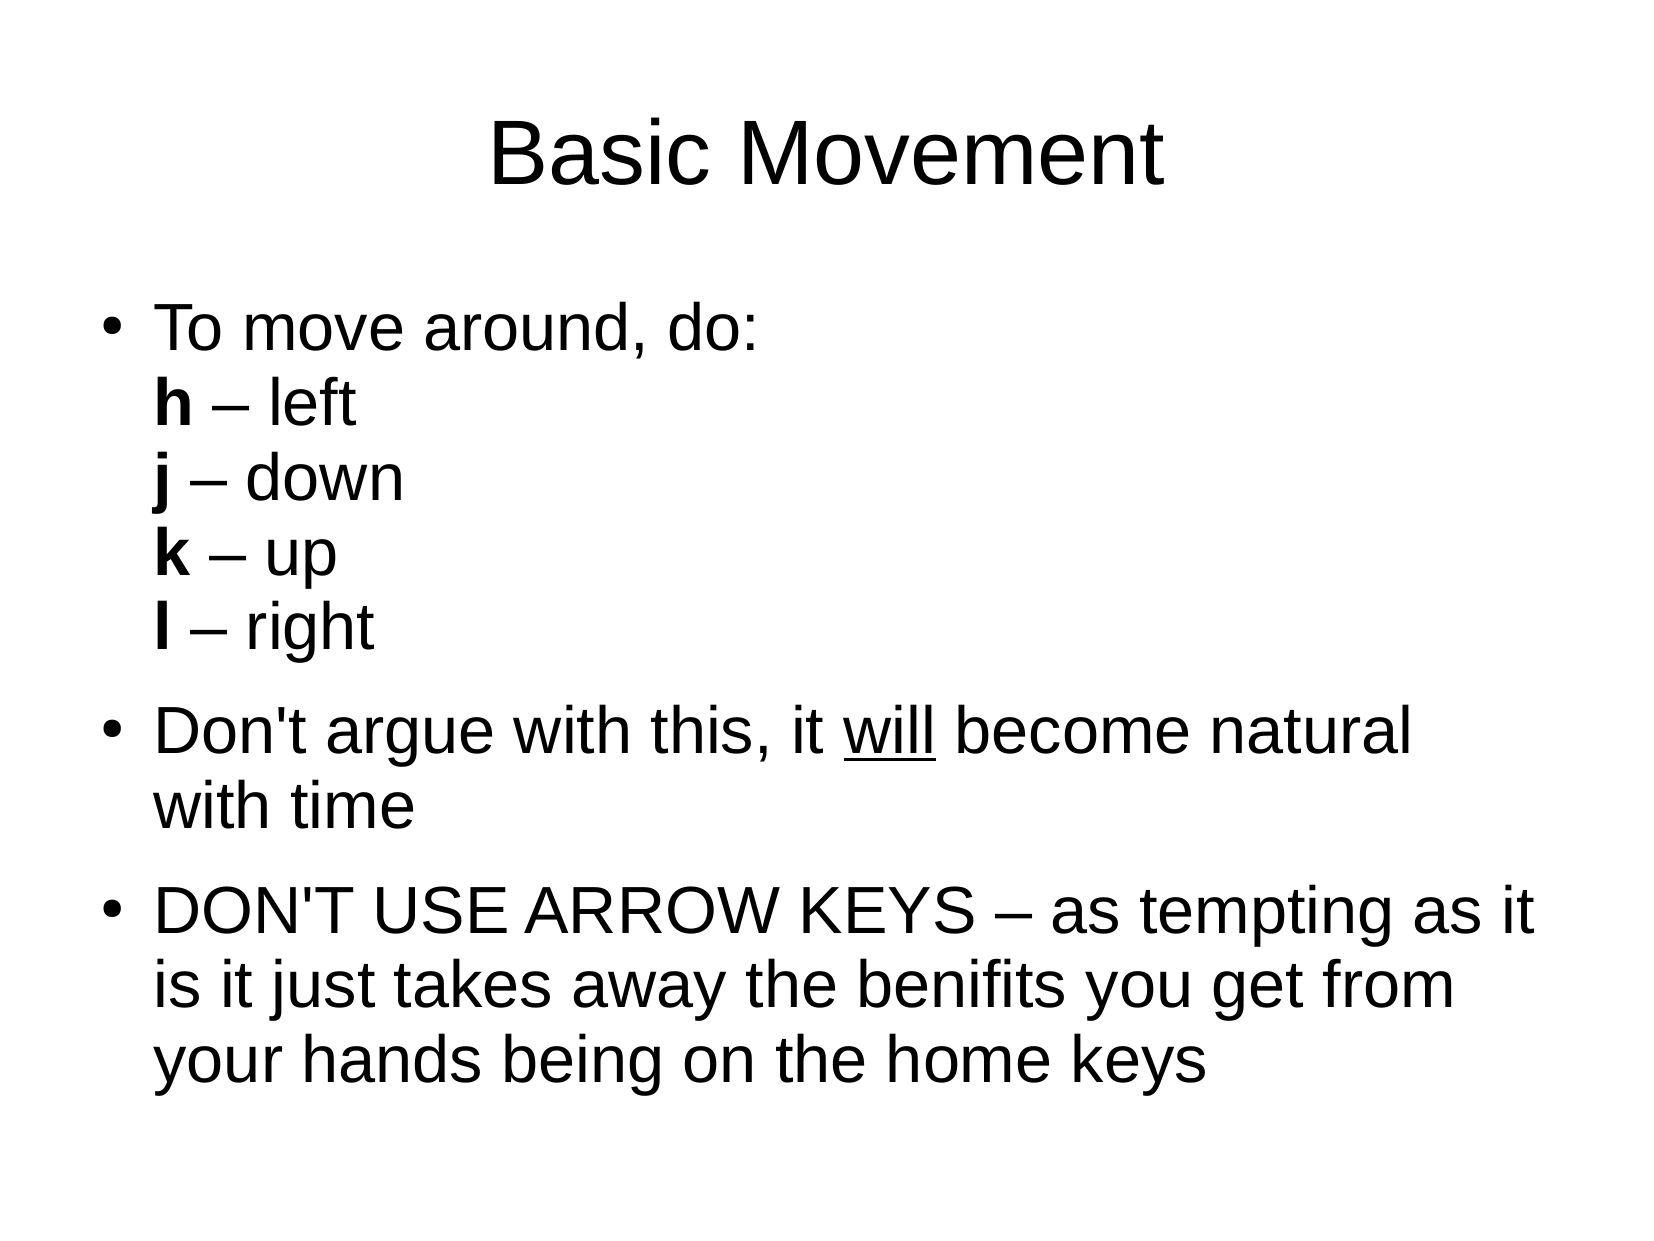

# Basic Movement
To move around, do:
h – left
j – down
k – up
l – right
Don't argue with this, it will become natural with time
DON'T USE ARROW KEYS – as tempting as it is it just takes away the benifits you get from your hands being on the home keys